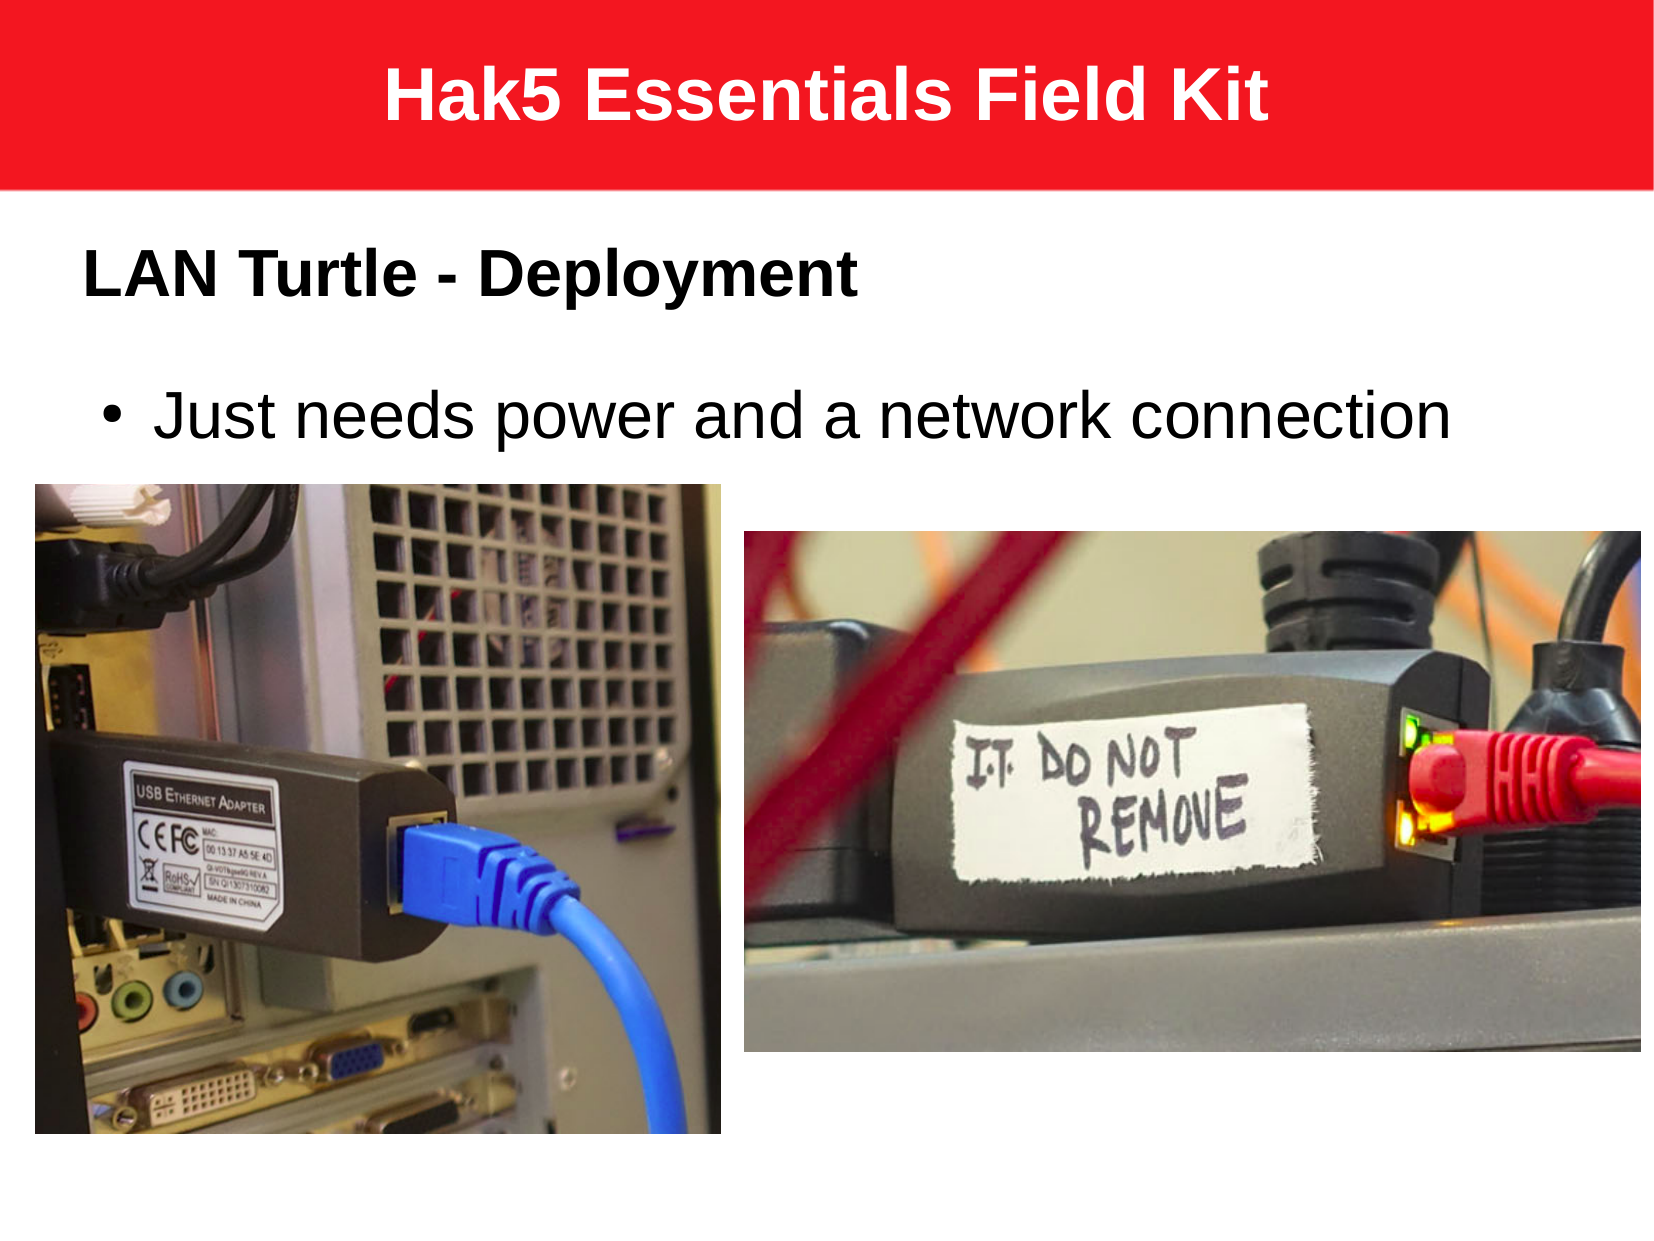

# Hak5 Essentials Field Kit
LAN Turtle - Deployment
Just needs power and a network connection